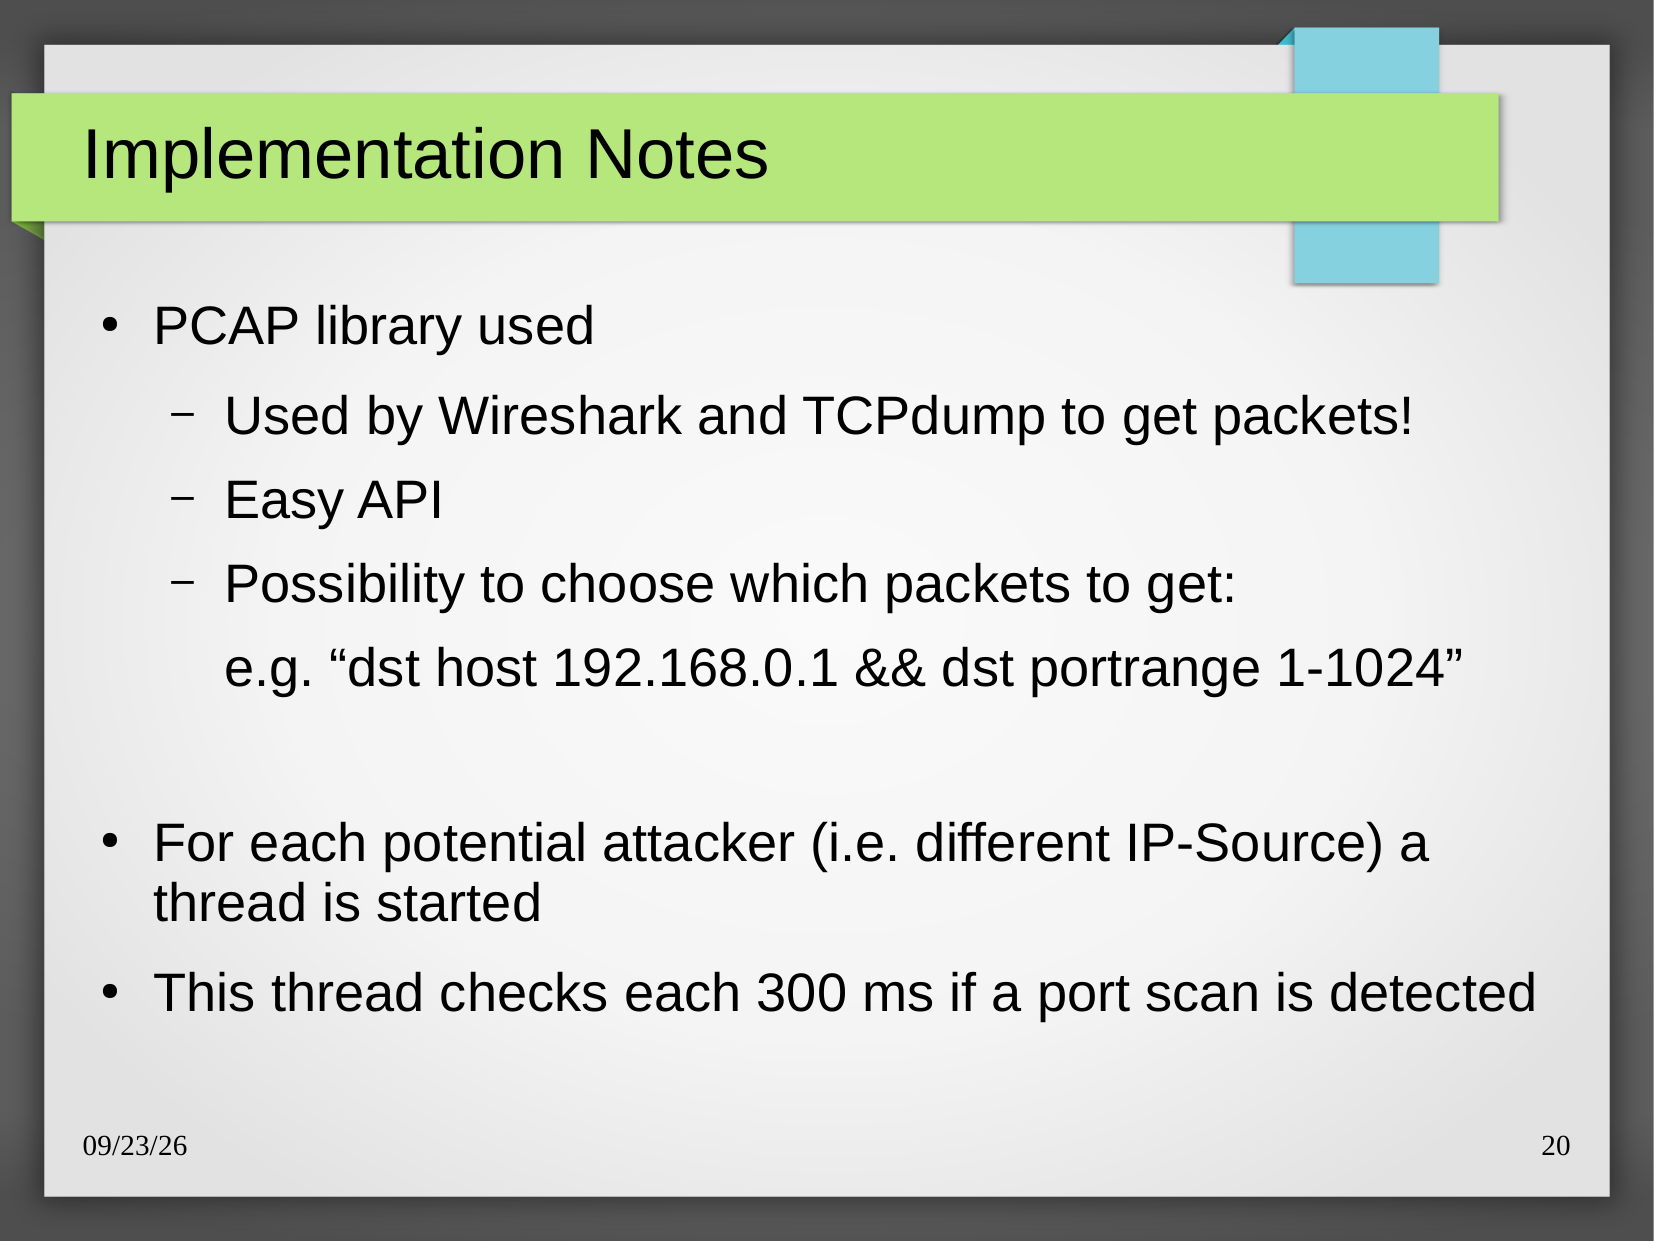

# Implementation Notes
PCAP library used
Used by Wireshark and TCPdump to get packets!
Easy API
Possibility to choose which packets to get:
e.g. “dst host 192.168.0.1 && dst portrange 1-1024”
For each potential attacker (i.e. different IP-Source) a thread is started
This thread checks each 300 ms if a port scan is detected
20